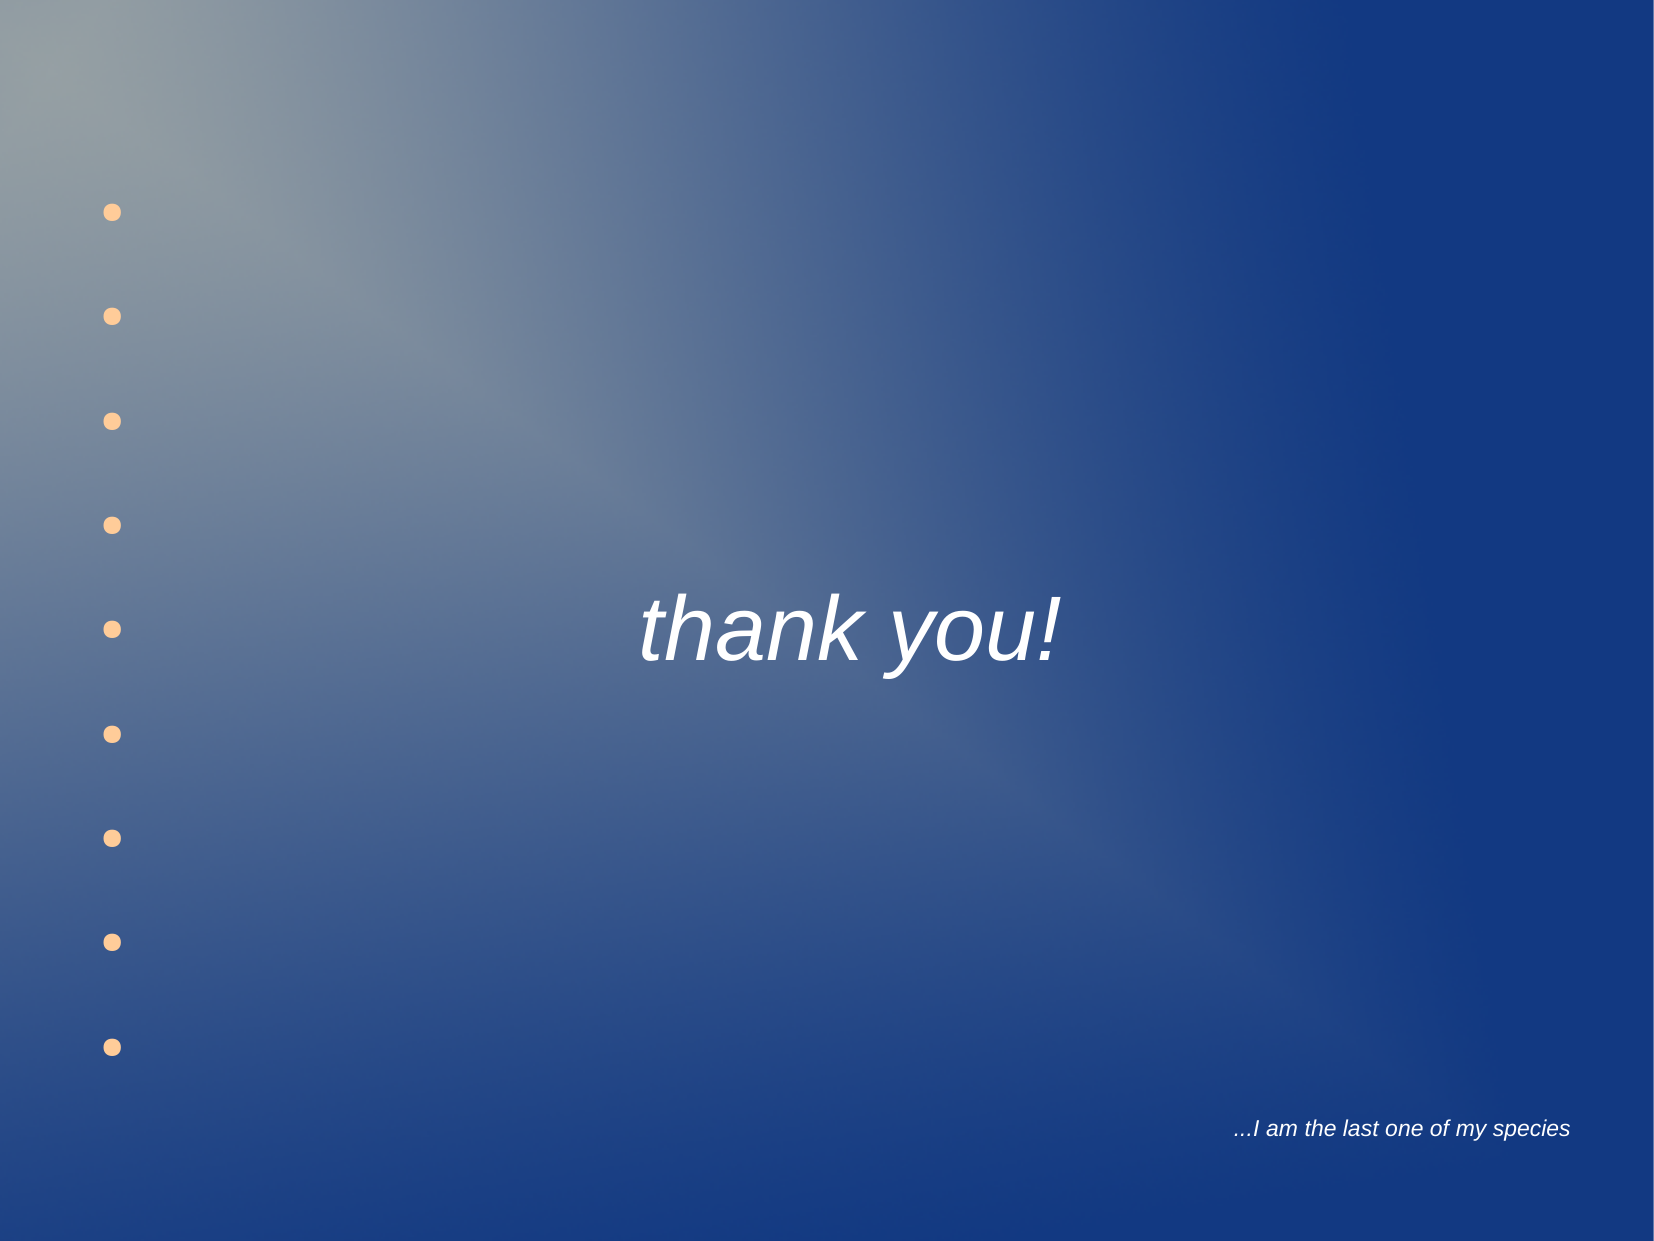

...I am the last one of my species
# thank you!